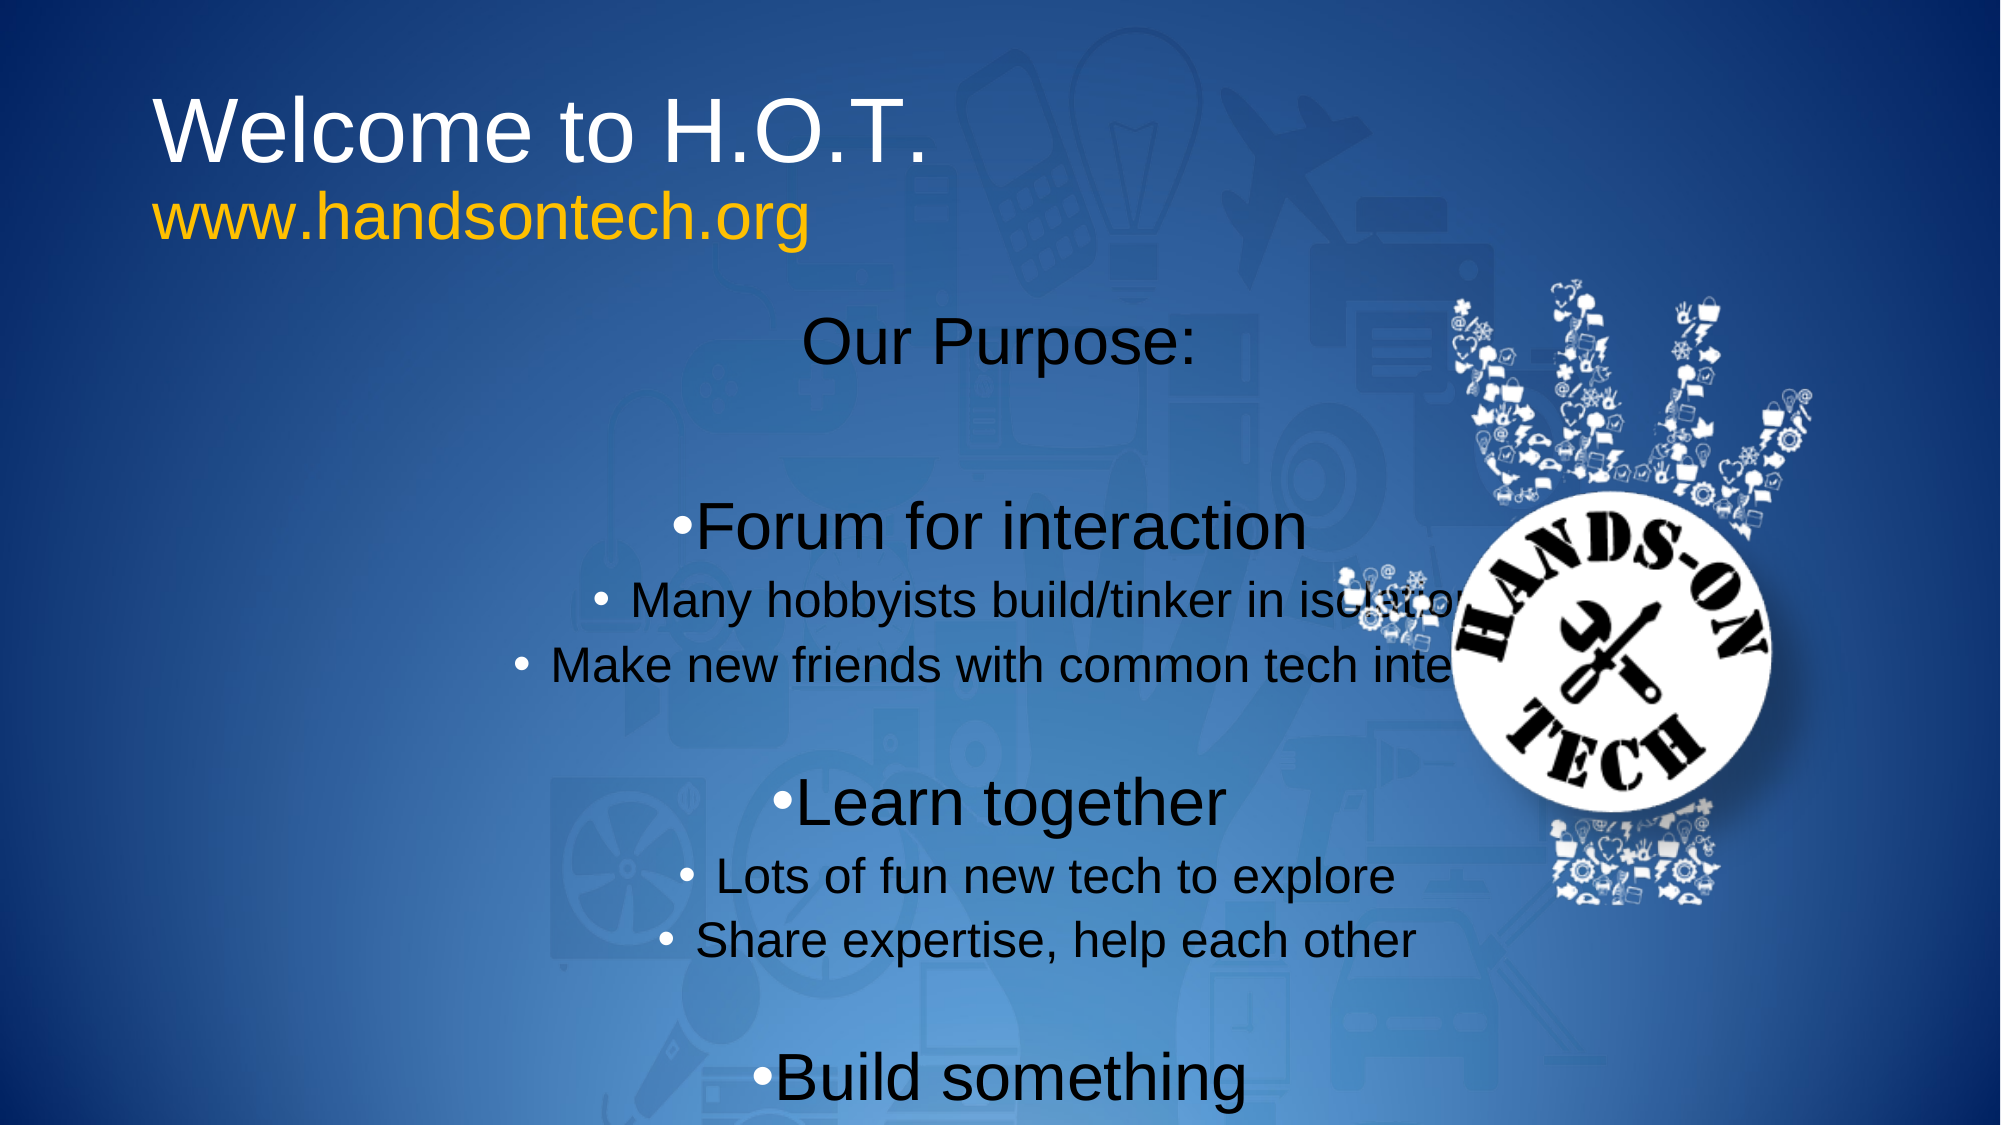

Welcome to H.O.T.
www.handsontech.org
Our Purpose:
Forum for interaction
Many hobbyists build/tinker in isolation
Make new friends with common tech interests
Learn together
Lots of fun new tech to explore
Share expertise, help each other
Build something
Hands-On learning
Make something fun & useful